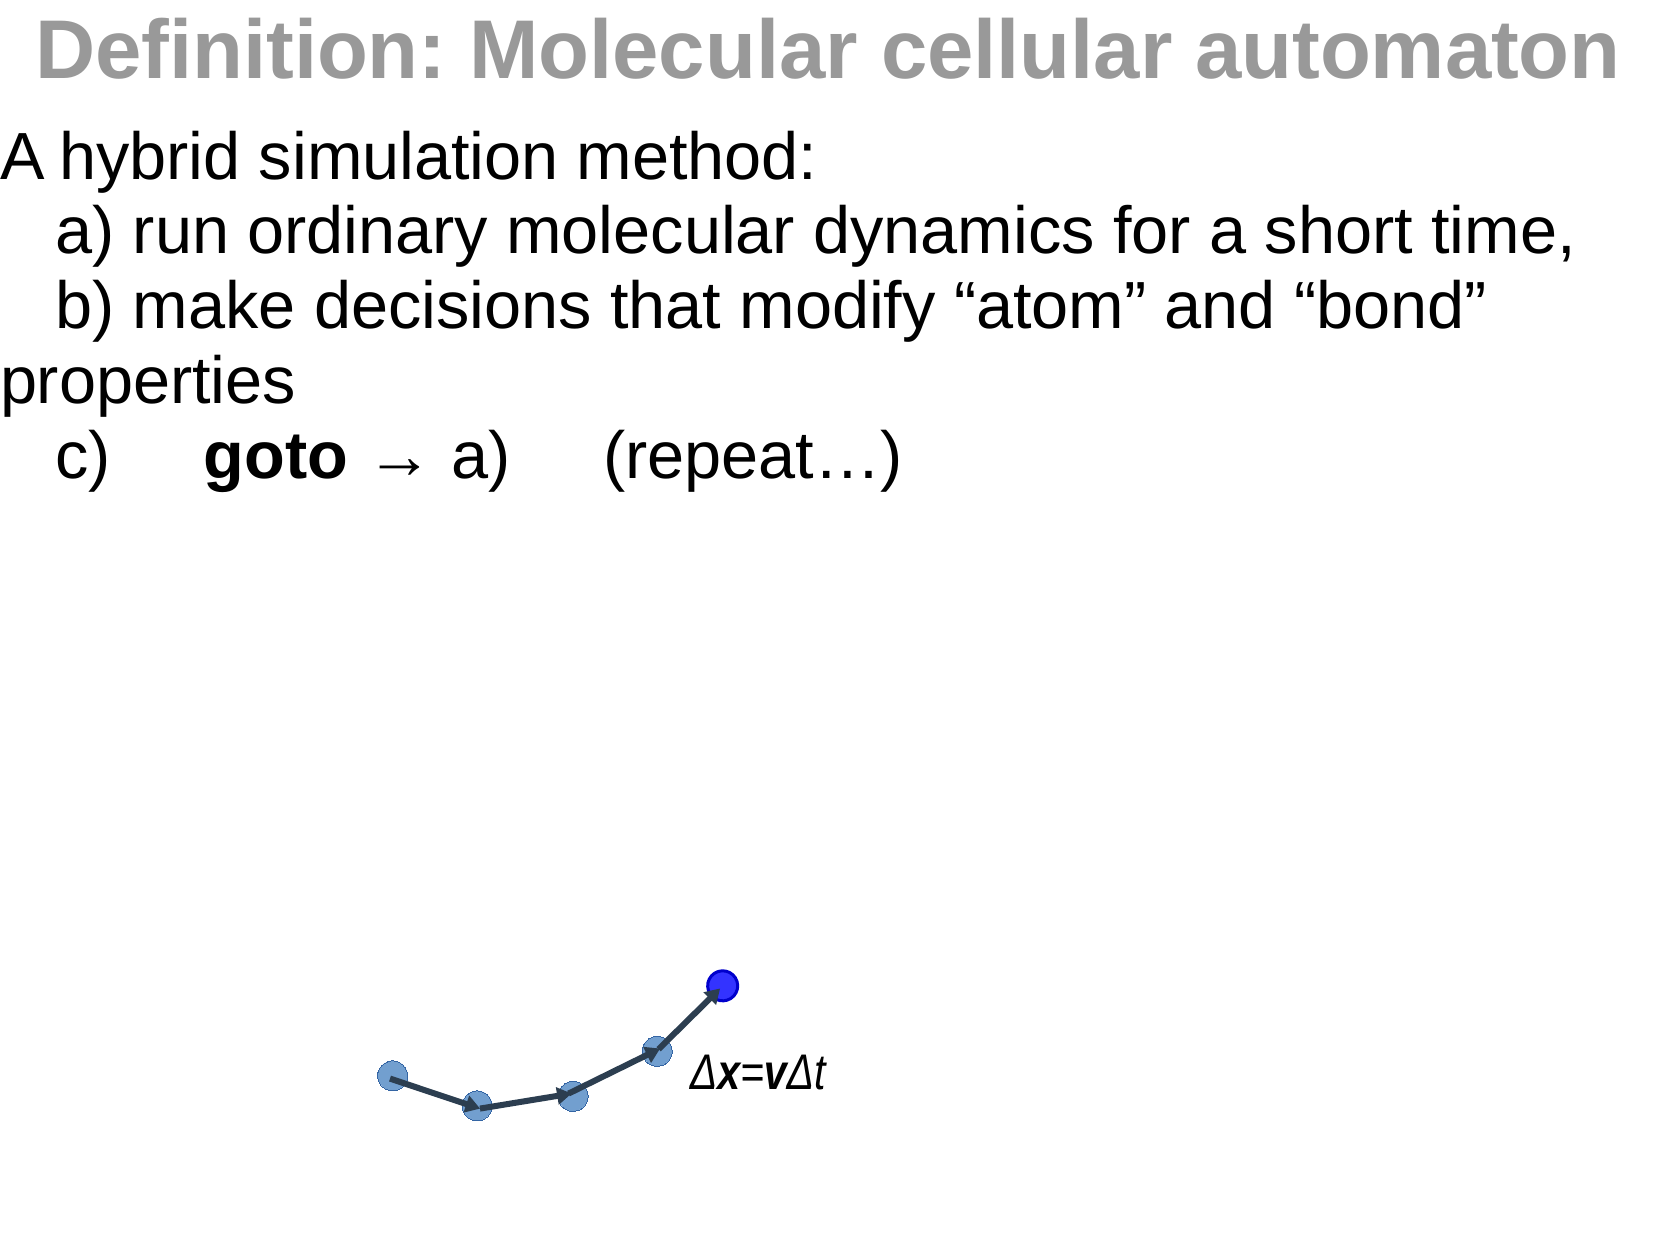

# Definition: Molecular cellular automaton
A hybrid simulation method:
 a) run ordinary molecular dynamics for a short time,
 b) make decisions that modify “atom” and “bond” properties
 c) goto → a) (repeat…)
Δx=vΔt